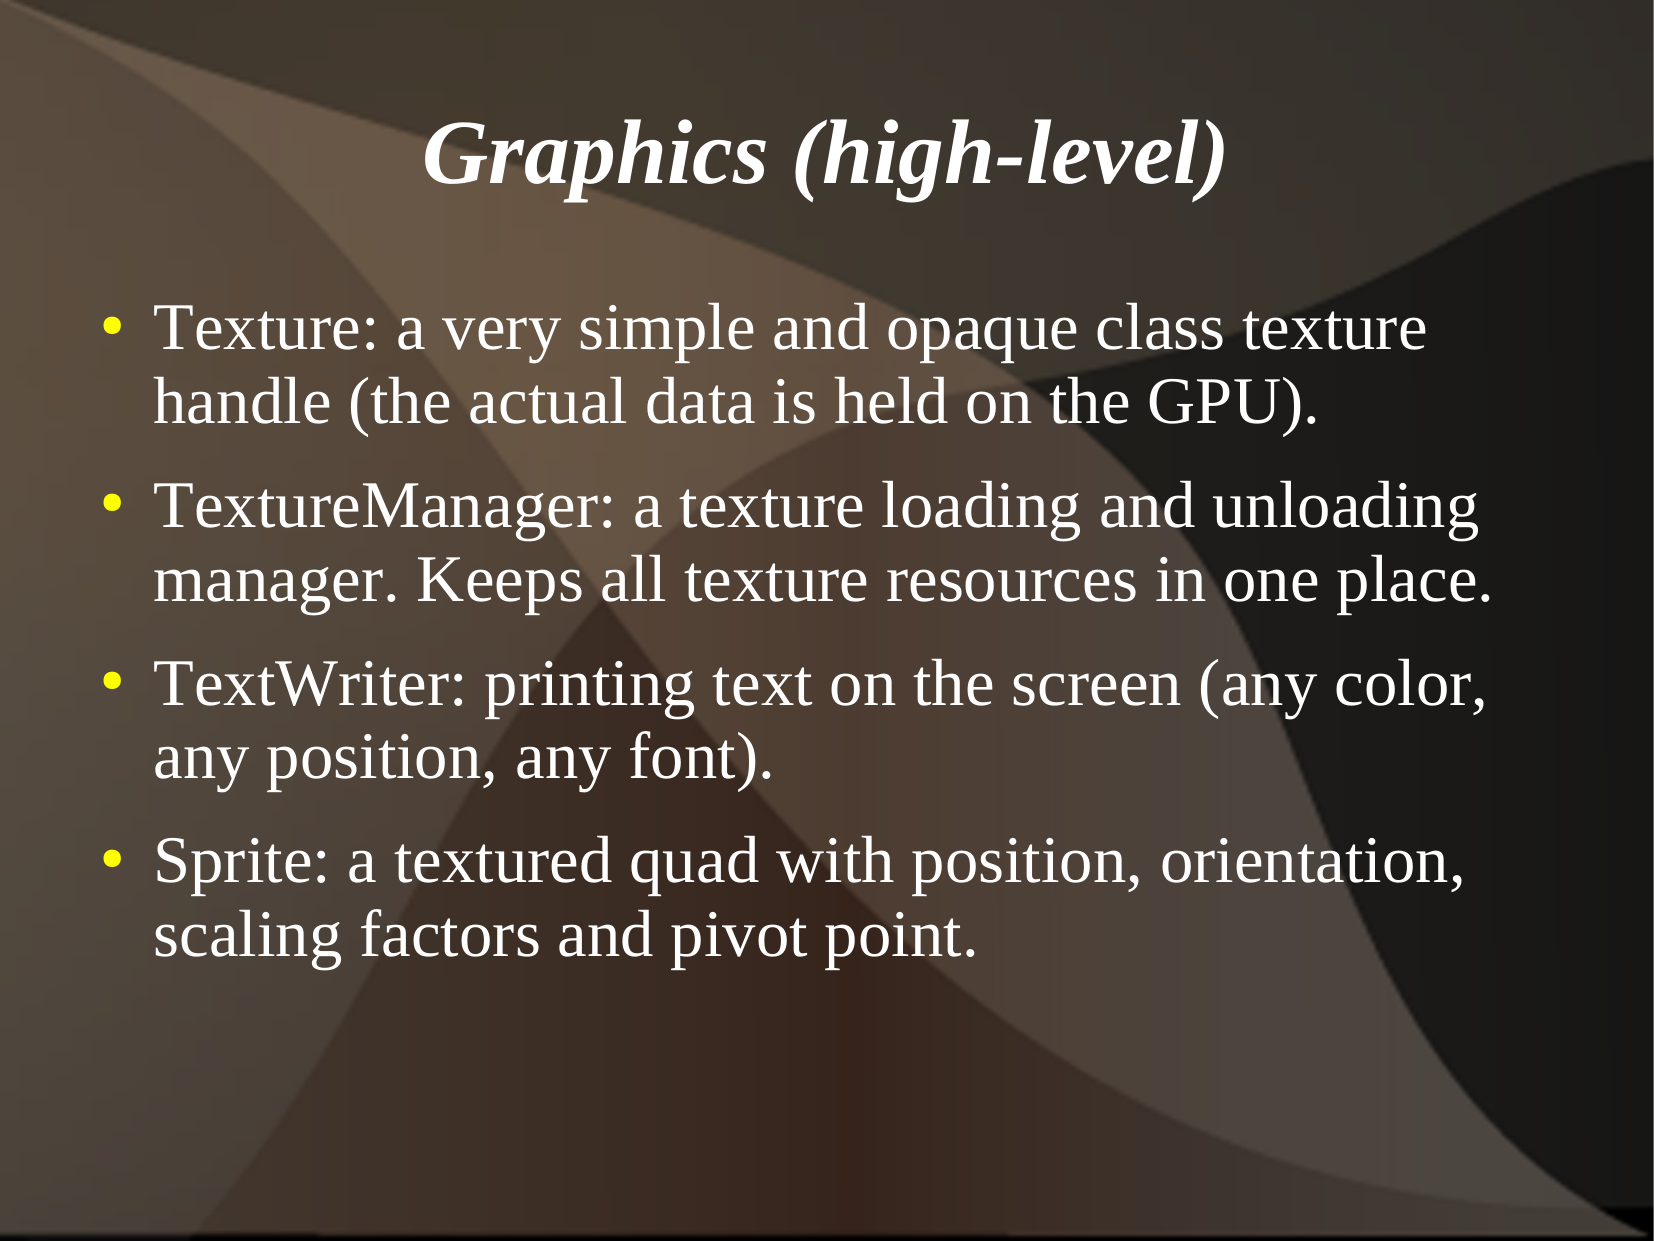

# Graphics (high-level)
Texture: a very simple and opaque class texture handle (the actual data is held on the GPU).
TextureManager: a texture loading and unloading manager. Keeps all texture resources in one place.
TextWriter: printing text on the screen (any color, any position, any font).
Sprite: a textured quad with position, orientation, scaling factors and pivot point.